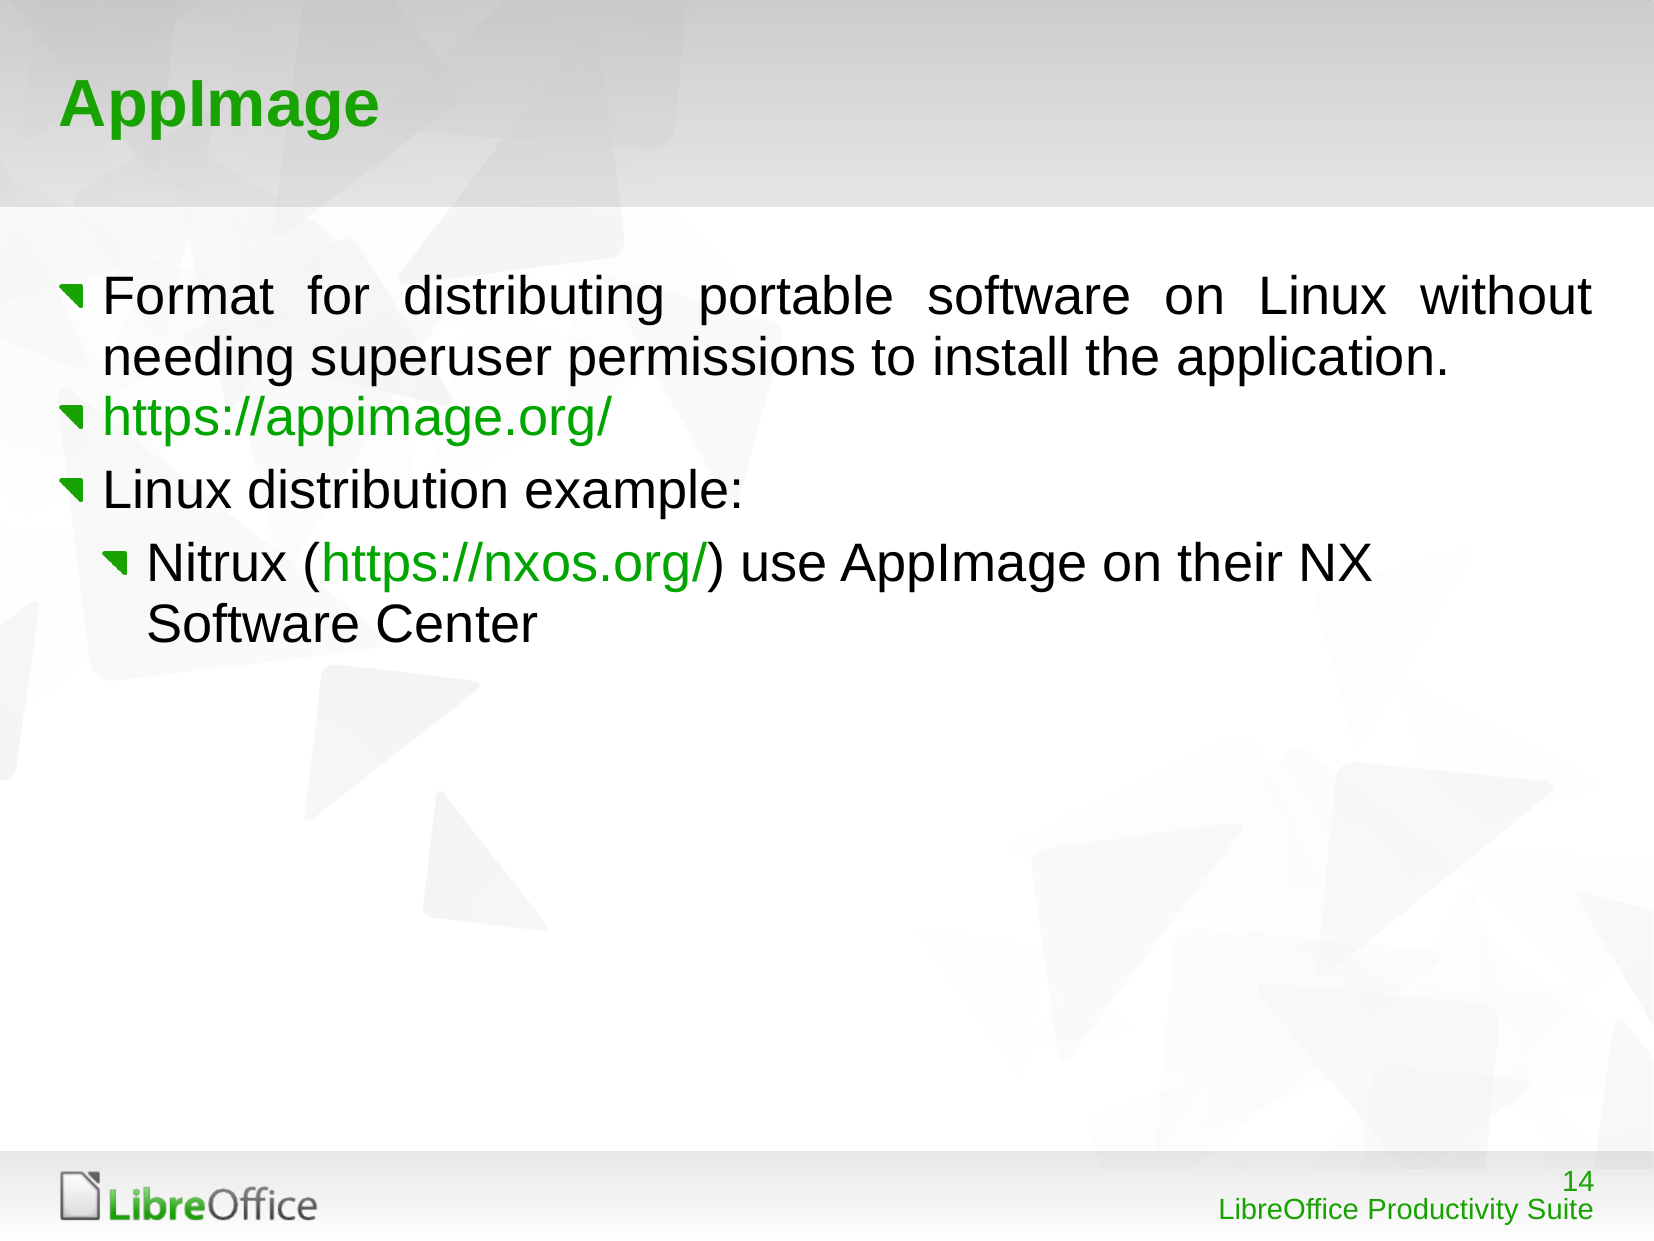

# AppImage
Format for distributing portable software on Linux without needing superuser permissions to install the application.
https://appimage.org/
Linux distribution example:
Nitrux (https://nxos.org/) use AppImage on their NX Software Center
14
LibreOffice Productivity Suite